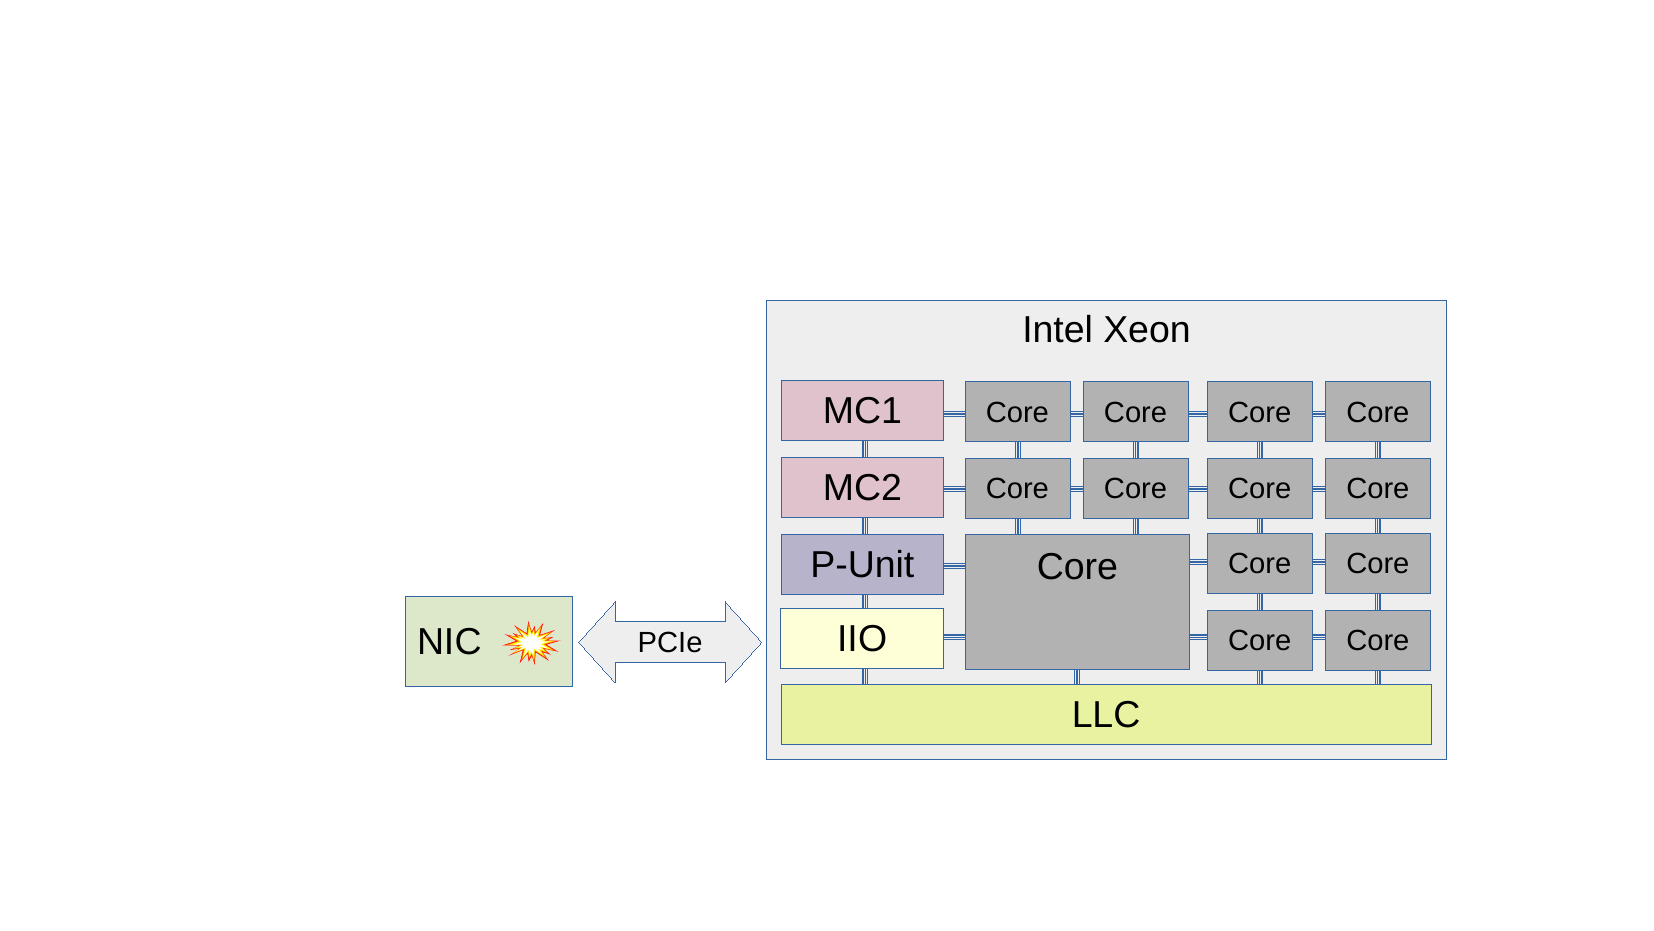

Intel Xeon
MC1
Core
Core
Core
Core
MC2
Core
Core
Core
Core
Core
Core
Core
P-Unit
NIC
PCIe
IIO
Core
Core
LLC